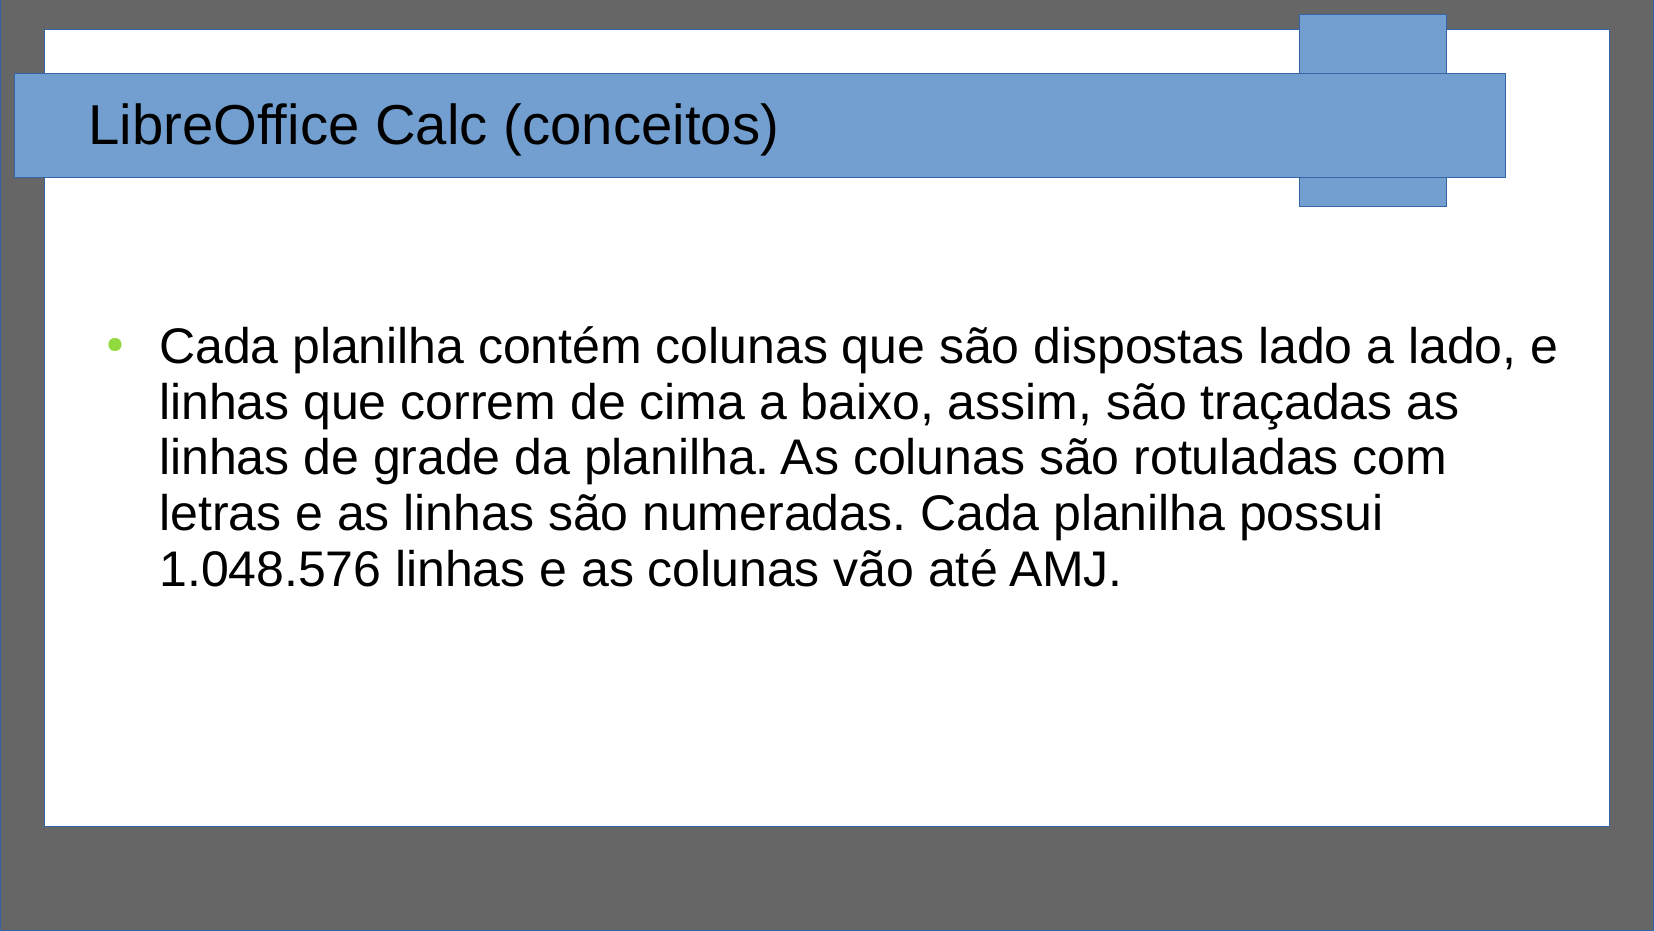

# LibreOffice Calc (conceitos)
Cada planilha contém colunas que são dispostas lado a lado, e linhas que correm de cima a baixo, assim, são traçadas as linhas de grade da planilha. As colunas são rotuladas com letras e as linhas são numeradas. Cada planilha possui 1.048.576 linhas e as colunas vão até AMJ.